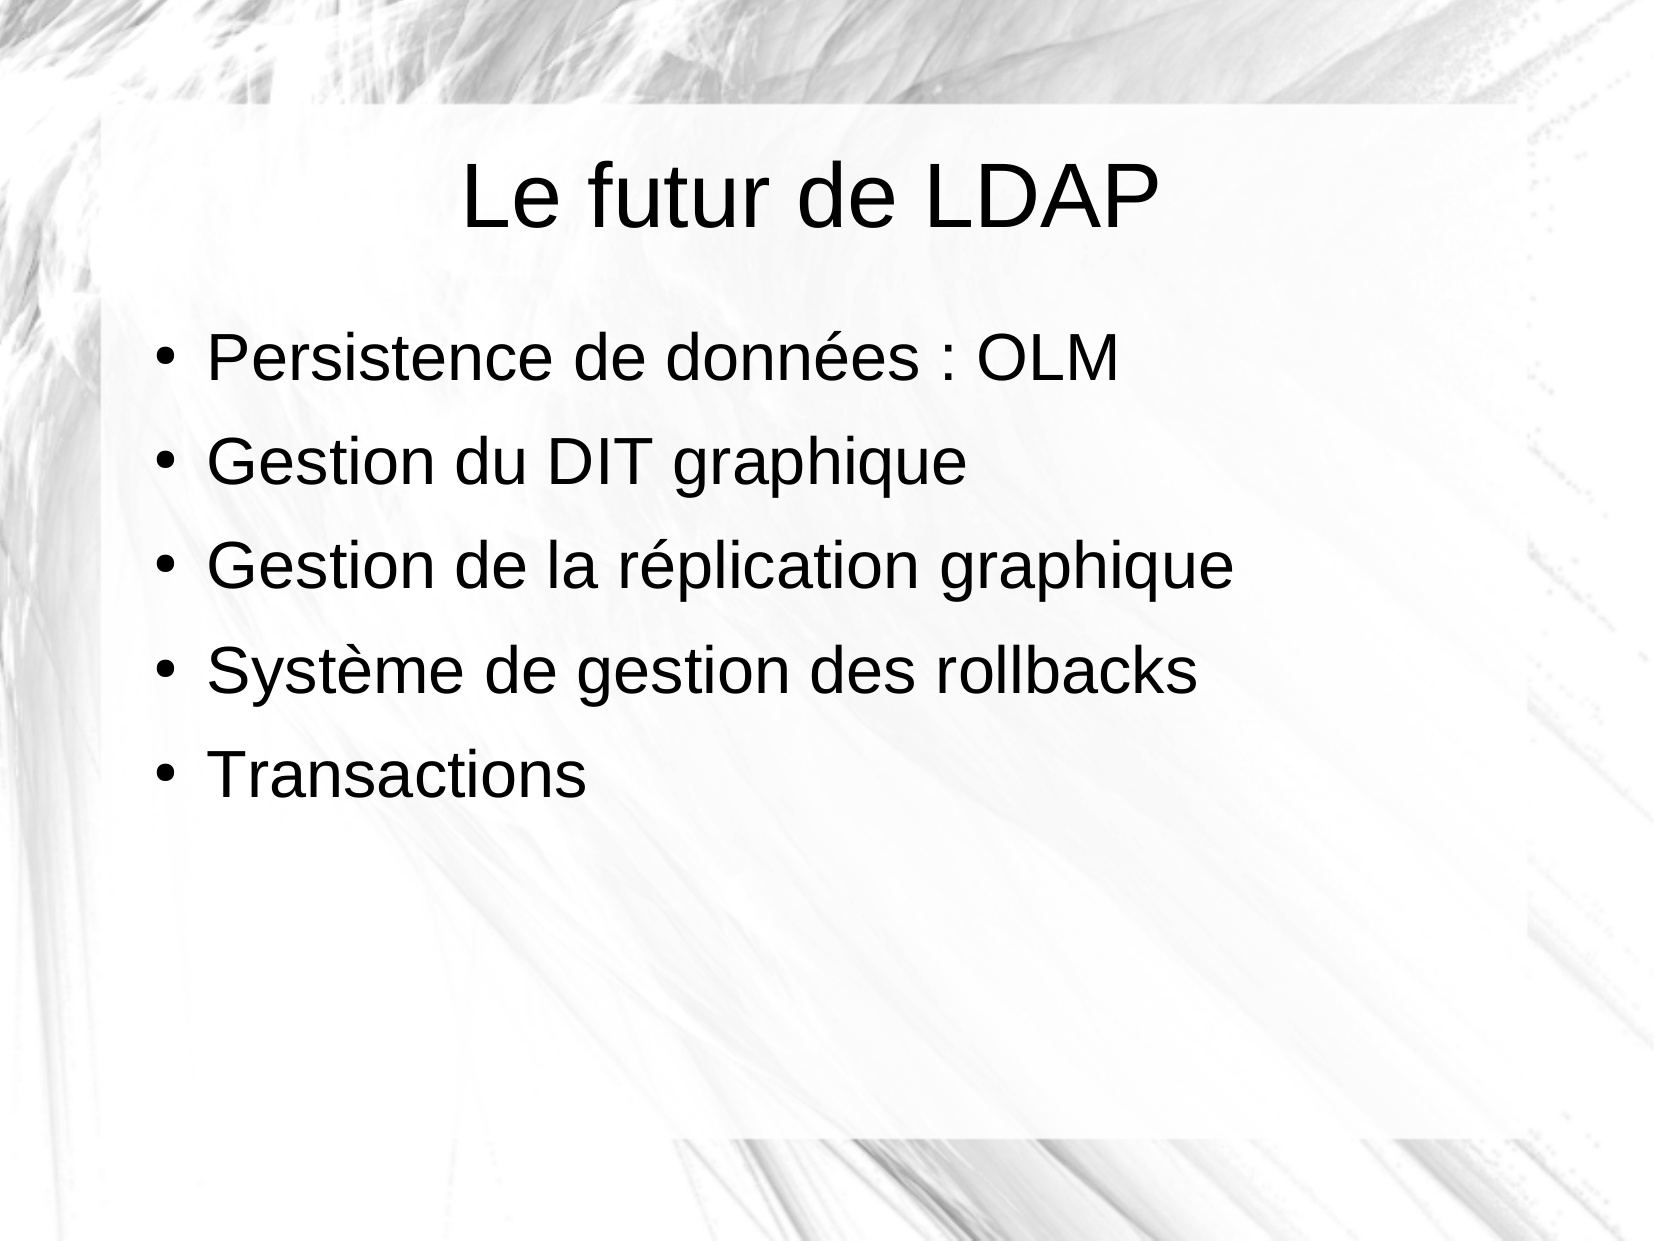

# Le futur de LDAP
Persistence de données : OLM
Gestion du DIT graphique
Gestion de la réplication graphique
Système de gestion des rollbacks
Transactions